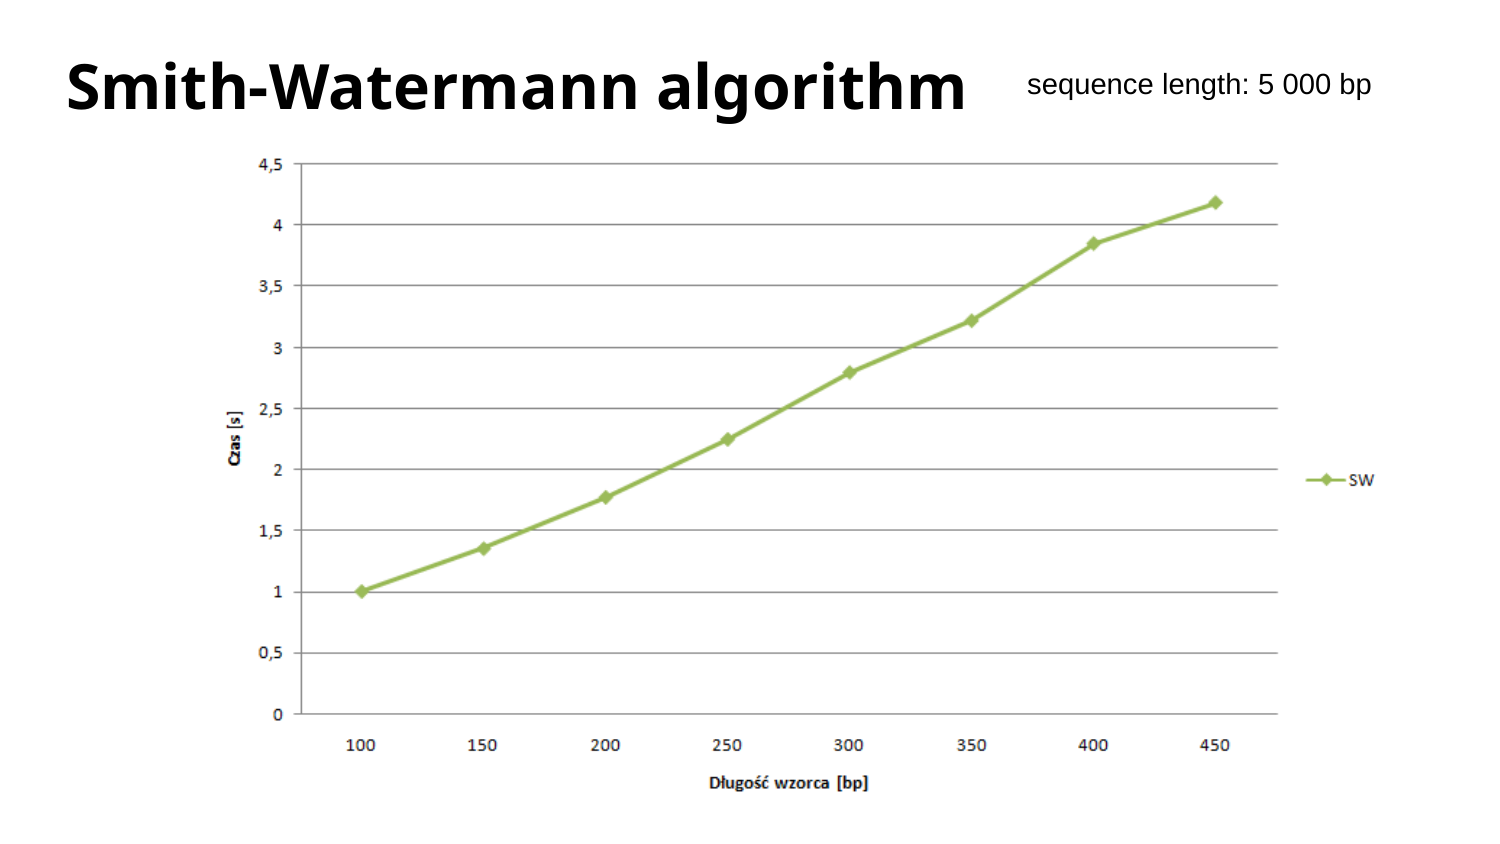

# Smith-Watermann algorithm
sequence length: 5 000 bp